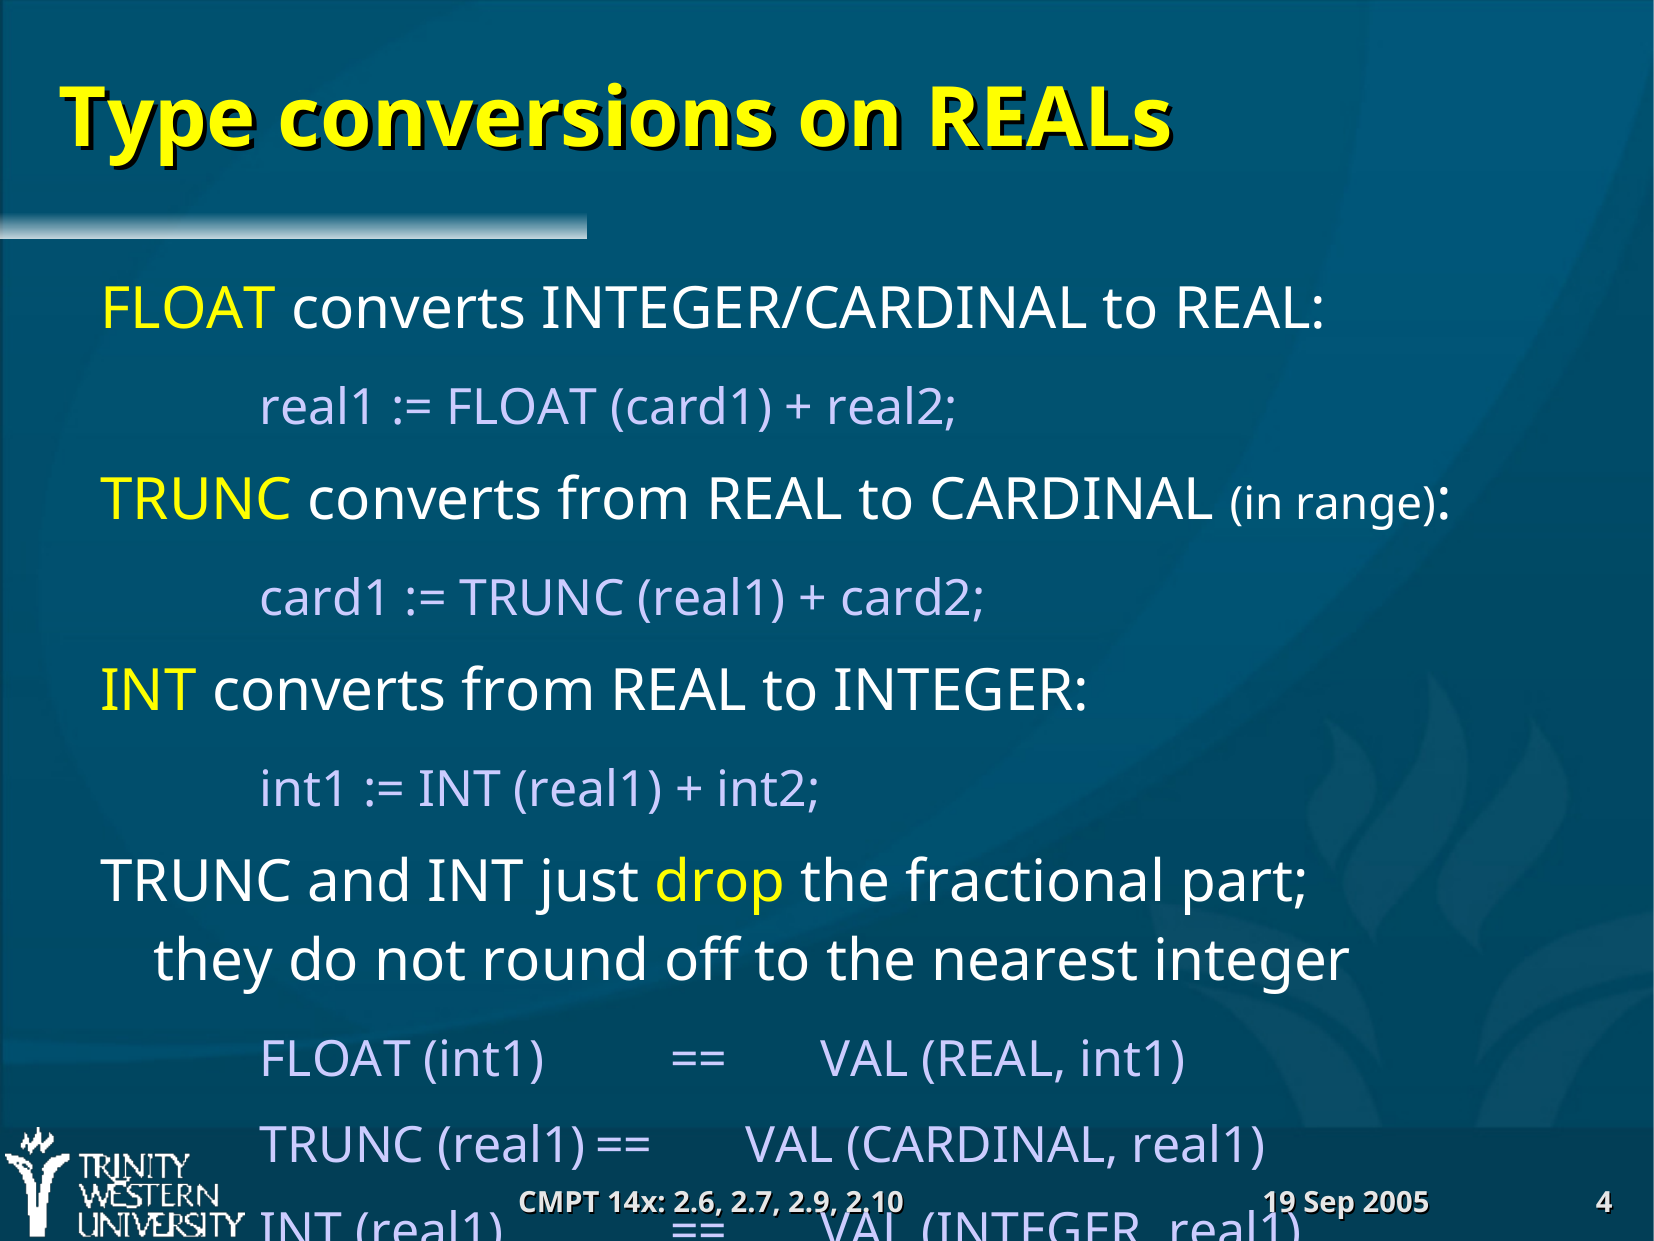

# Type conversions on REALs
FLOAT converts INTEGER/CARDINAL to REAL:
real1 := FLOAT (card1) + real2;
TRUNC converts from REAL to CARDINAL (in range):
card1 := TRUNC (real1) + card2;
INT converts from REAL to INTEGER:
int1 := INT (real1) + int2;
TRUNC and INT just drop the fractional part;
they do not round off to the nearest integer
FLOAT (int1)		== 		VAL (REAL, int1)
TRUNC (real1)	== 		VAL (CARDINAL, real1)
INT (real1)			== 		VAL (INTEGER, real1)
CMPT 14x: 2.6, 2.7, 2.9, 2.10
19 Sep 2005
4